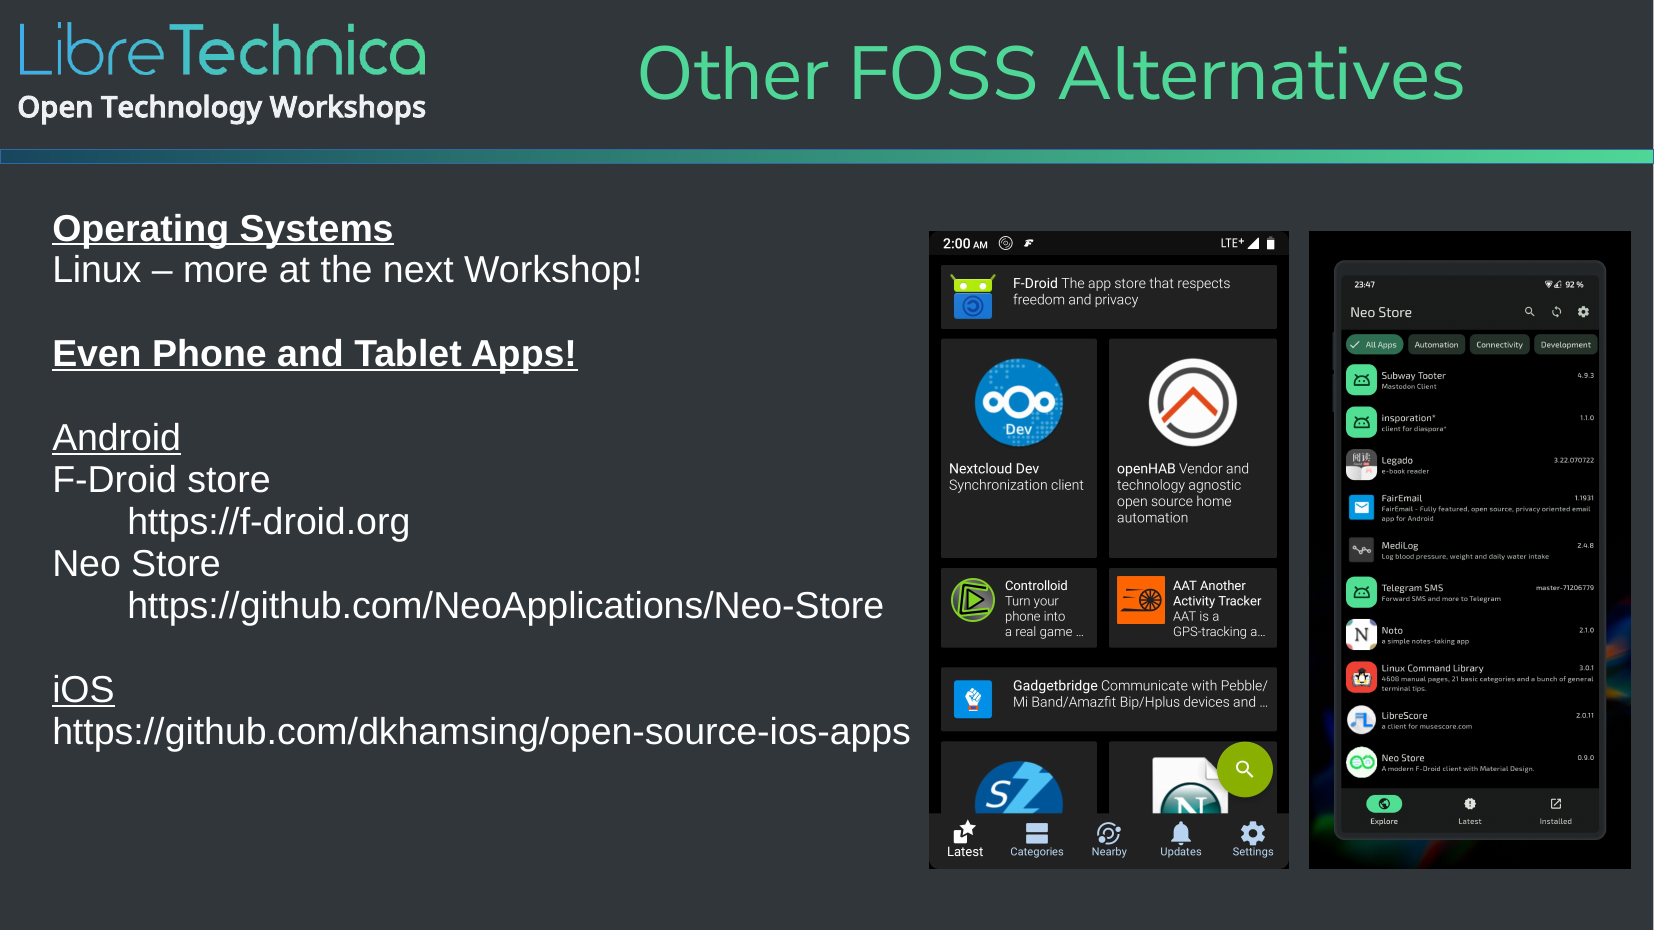

Other FOSS Alternatives
# Open Technology Workshops
Operating Systems
Linux – more at the next Workshop!
Even Phone and Tablet Apps!
Android
F-Droid store
	https://f-droid.org
Neo Store
	https://github.com/NeoApplications/Neo-Store
iOS
https://github.com/dkhamsing/open-source-ios-apps